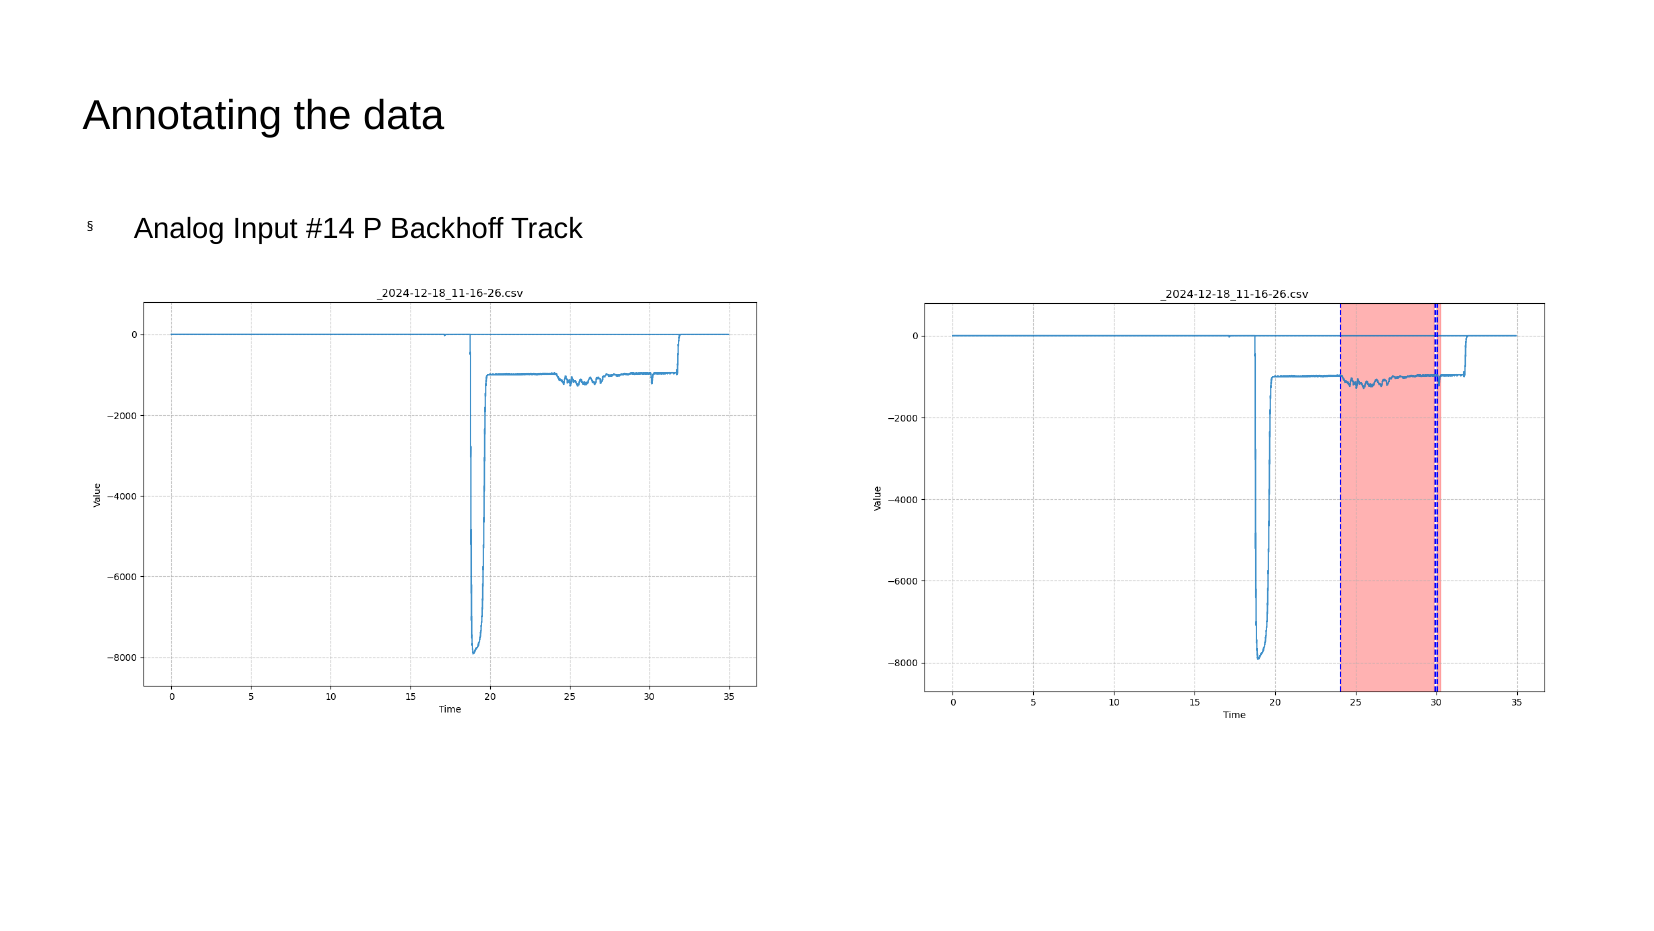

Annotating the data
# Analog Input #14 P Backhoff Track